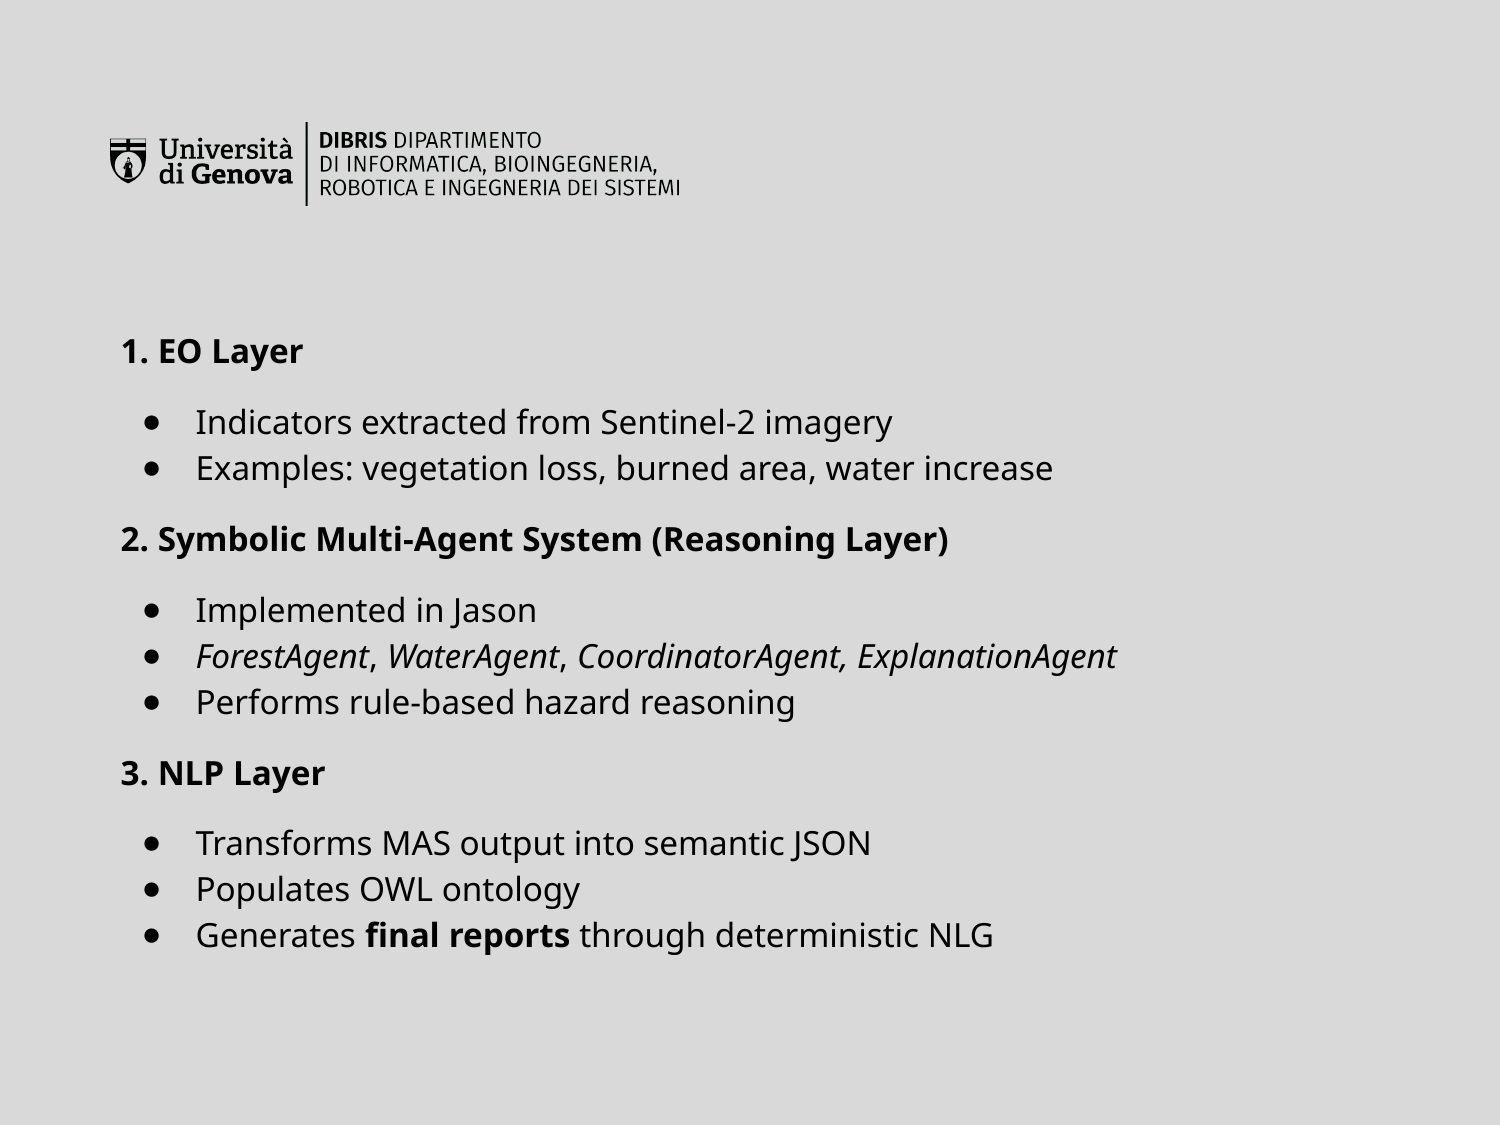

1. EO Layer
Indicators extracted from Sentinel-2 imagery
Examples: vegetation loss, burned area, water increase
2. Symbolic Multi-Agent System (Reasoning Layer)
Implemented in Jason
ForestAgent, WaterAgent, CoordinatorAgent, ExplanationAgent
Performs rule-based hazard reasoning
3. NLP Layer
Transforms MAS output into semantic JSON
Populates OWL ontology
Generates final reports through deterministic NLG